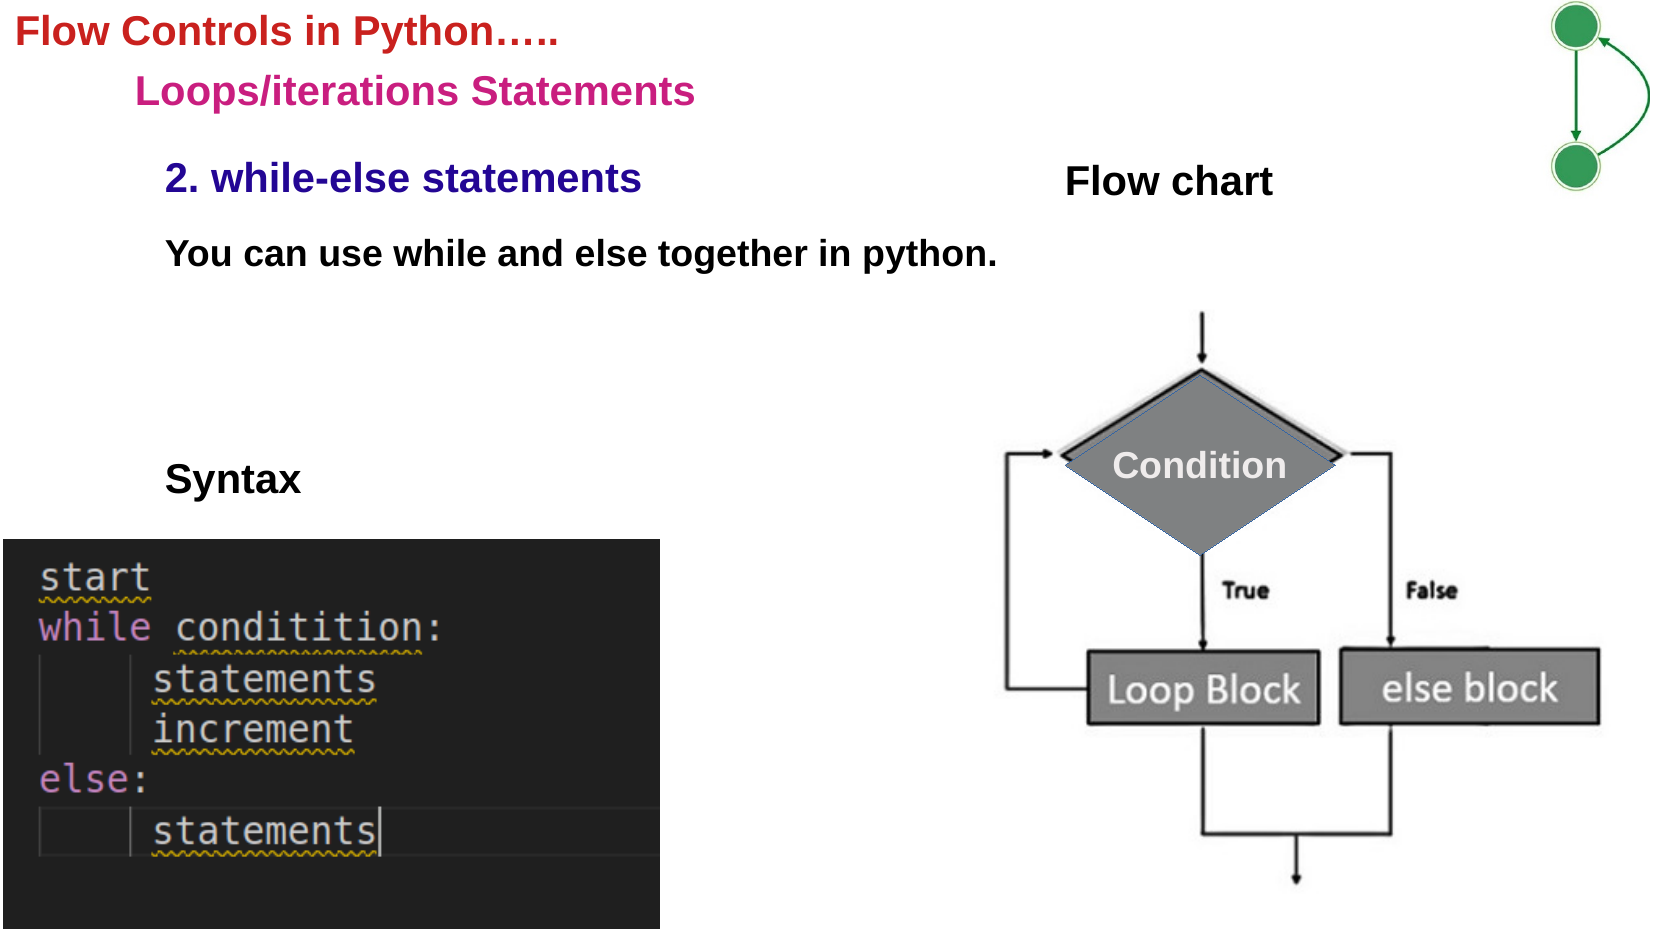

Flow Controls in Python…..
Loops/iterations Statements
2. while-else statements
Flow chart
You can use while and else together in python.
Condition
Syntax